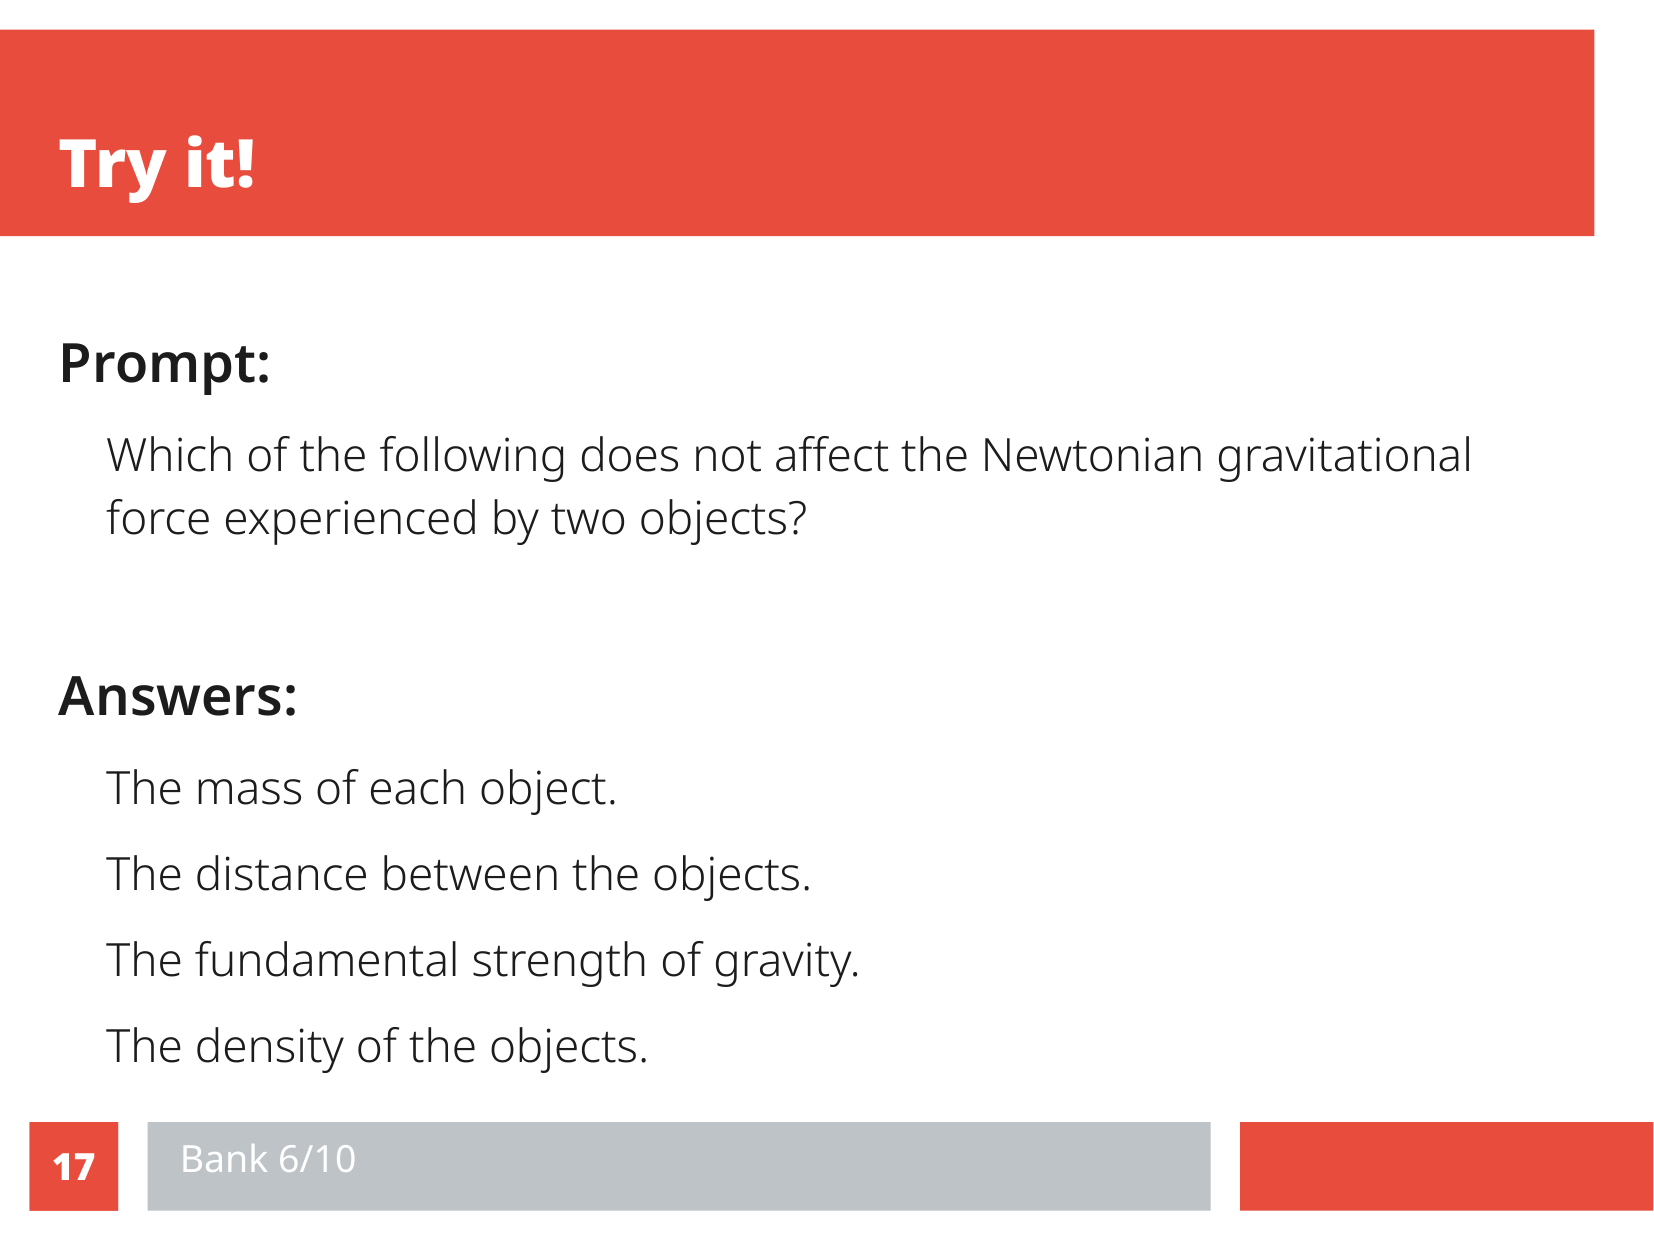

# Try it!
Prompt:
Which of the following does not affect the Newtonian gravitational force experienced by two objects?
Answers:
The mass of each object.
The distance between the objects.
The fundamental strength of gravity.
The density of the objects.
17
Bank 6/10